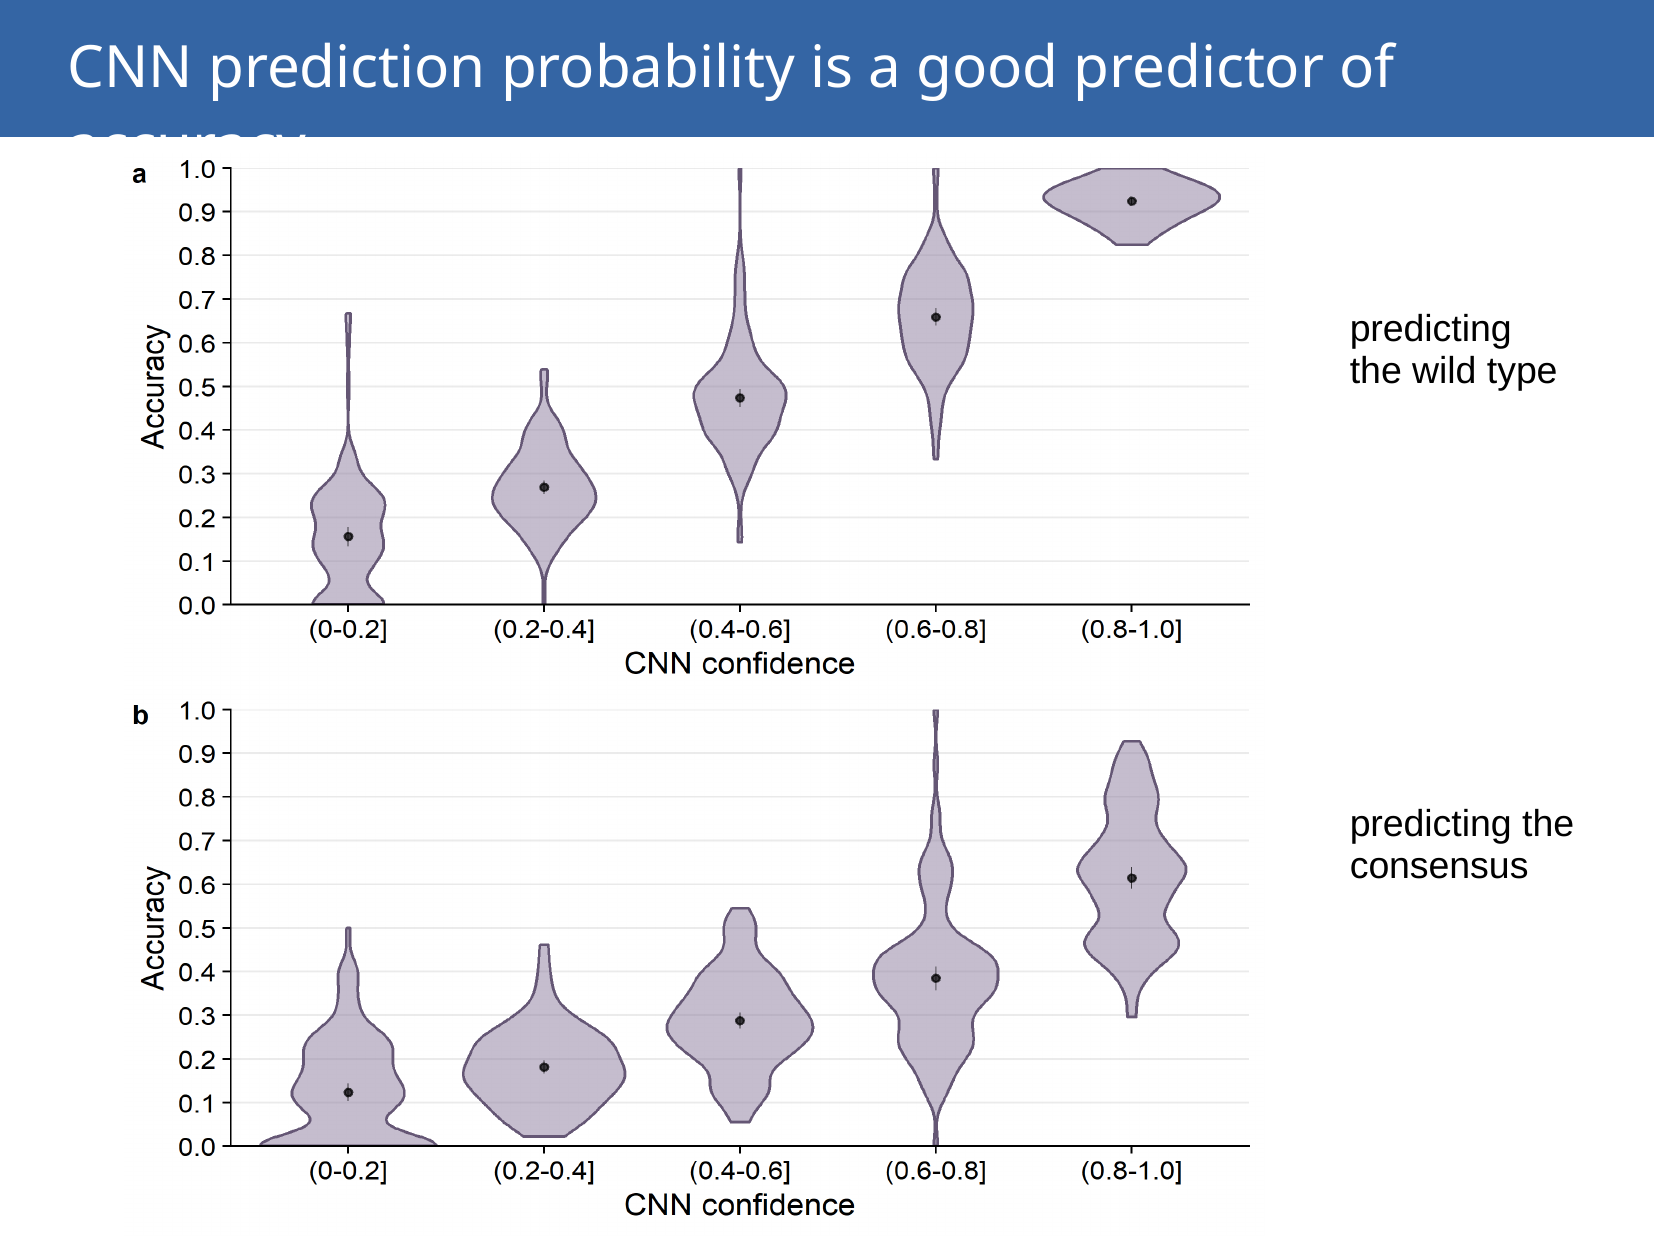

CNN prediction probability is a good predictor of accuracy.
predicting the wild type
predicting the consensus